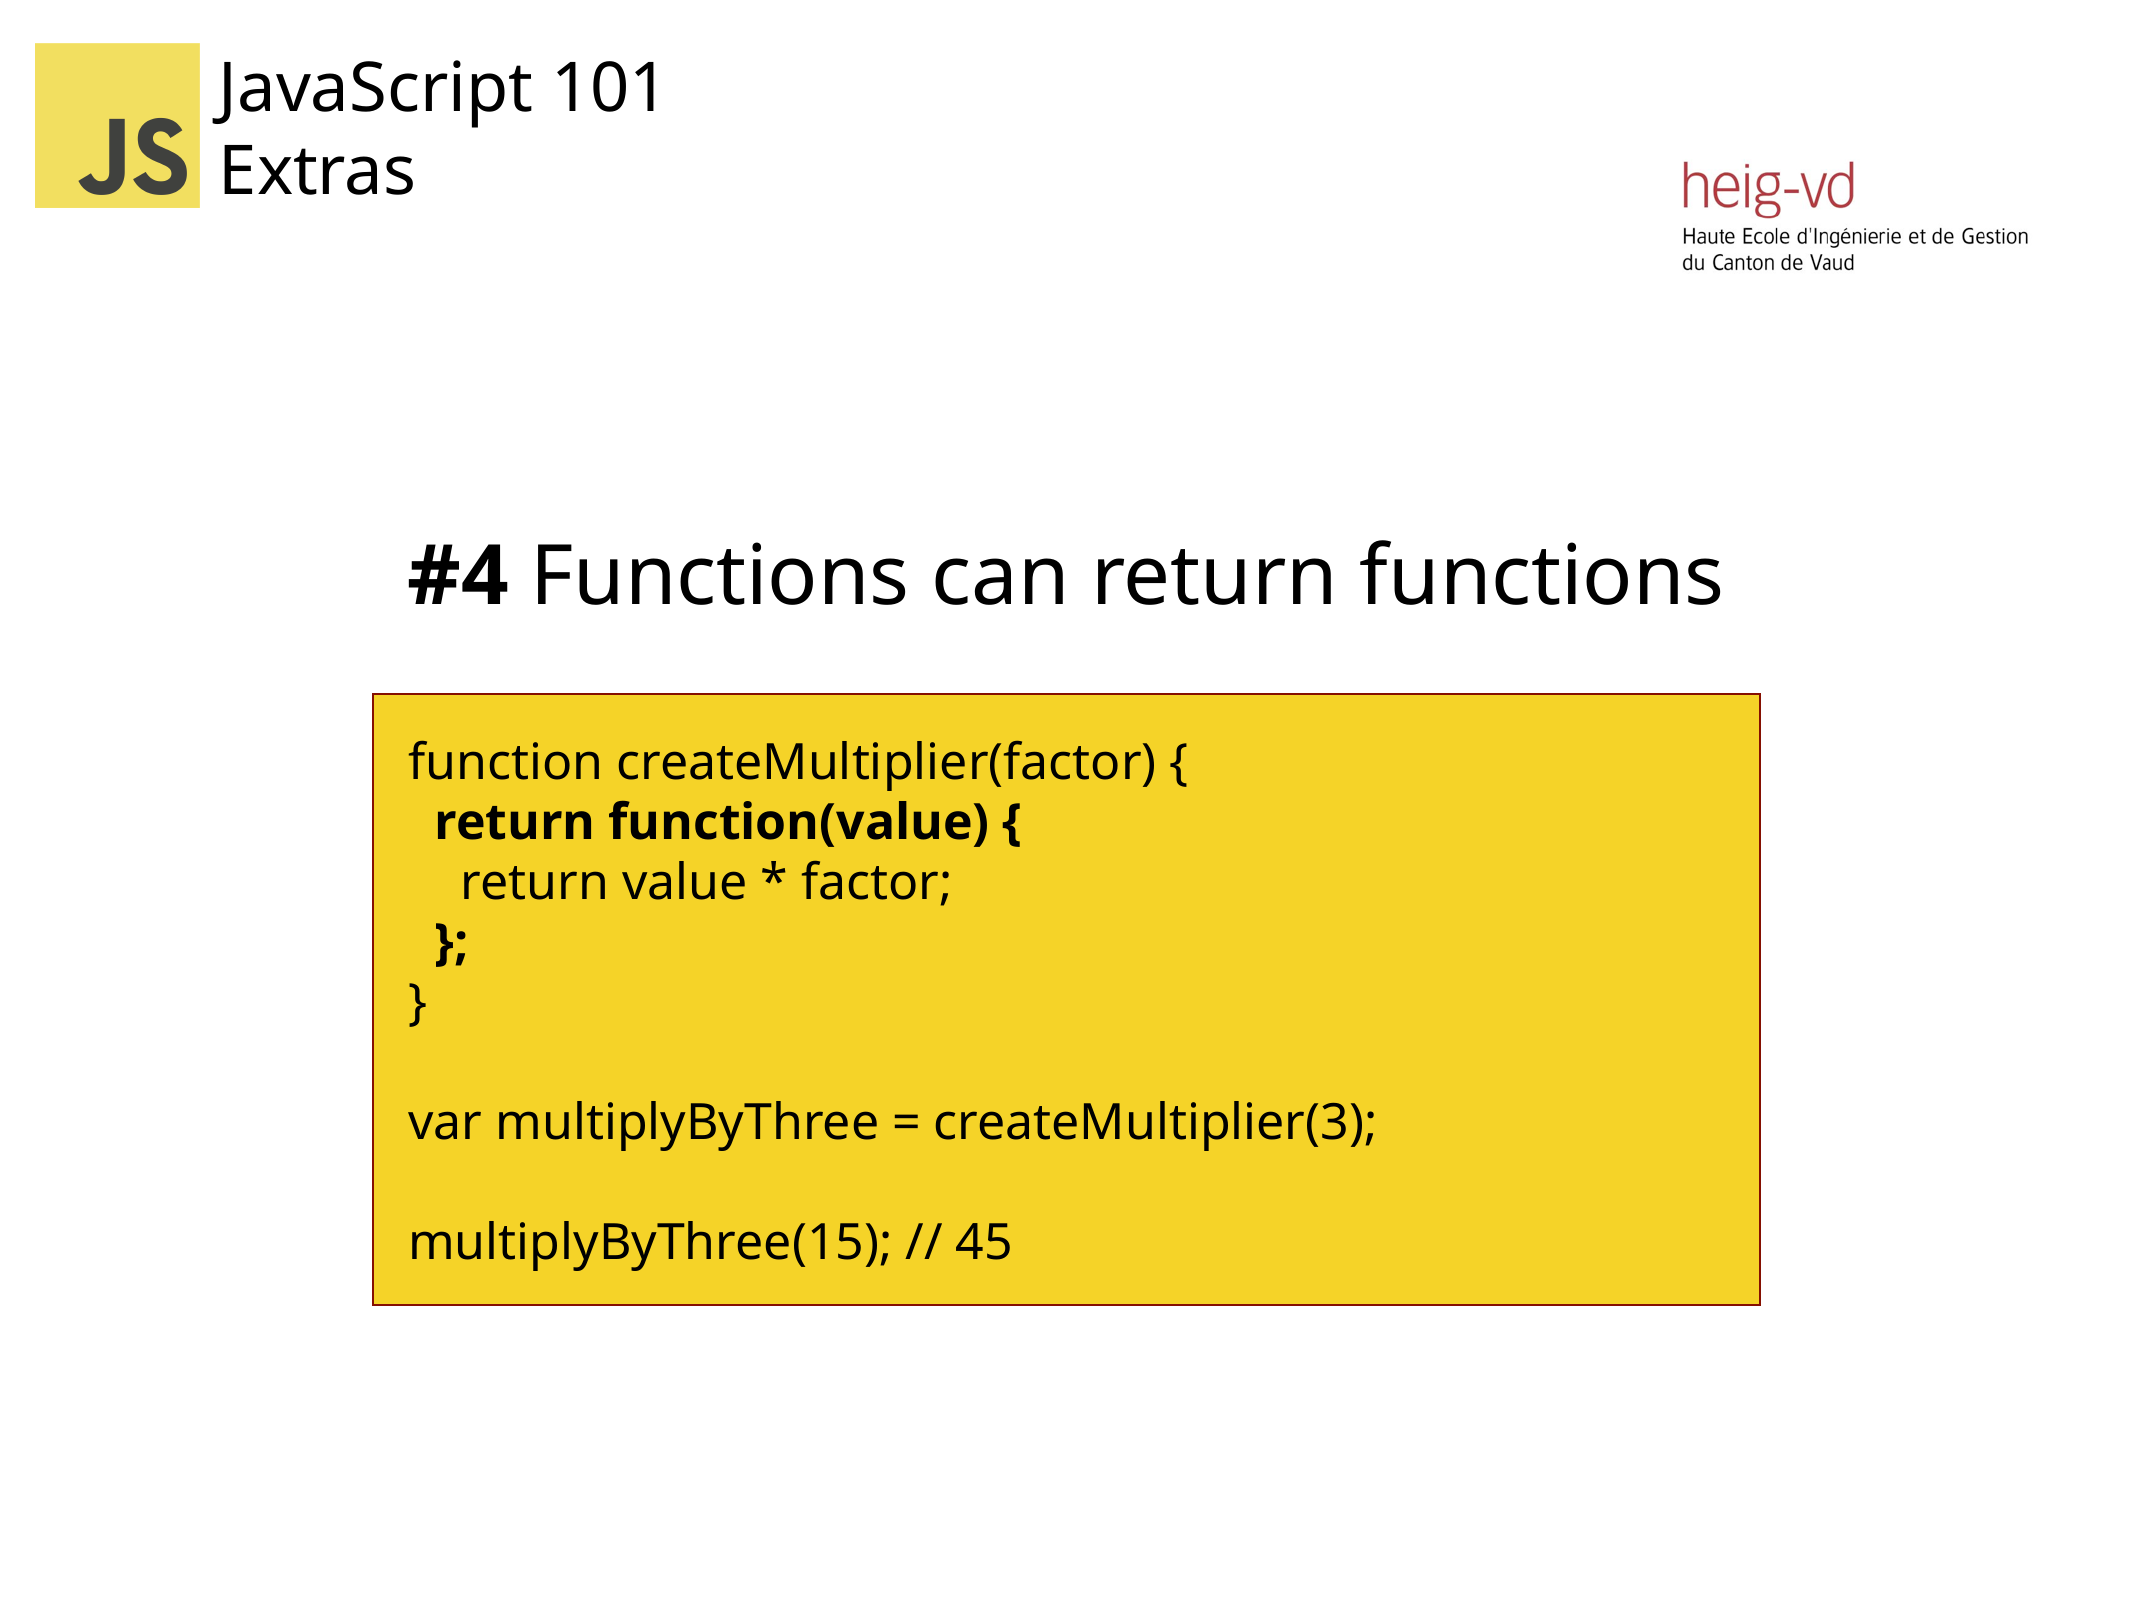

JavaScript 101
Extras
#4 Functions can return functions
function createMultiplier(factor) {
 return function(value) {
 return value * factor;
 };
}
var multiplyByThree = createMultiplier(3);
multiplyByThree(15); // 45